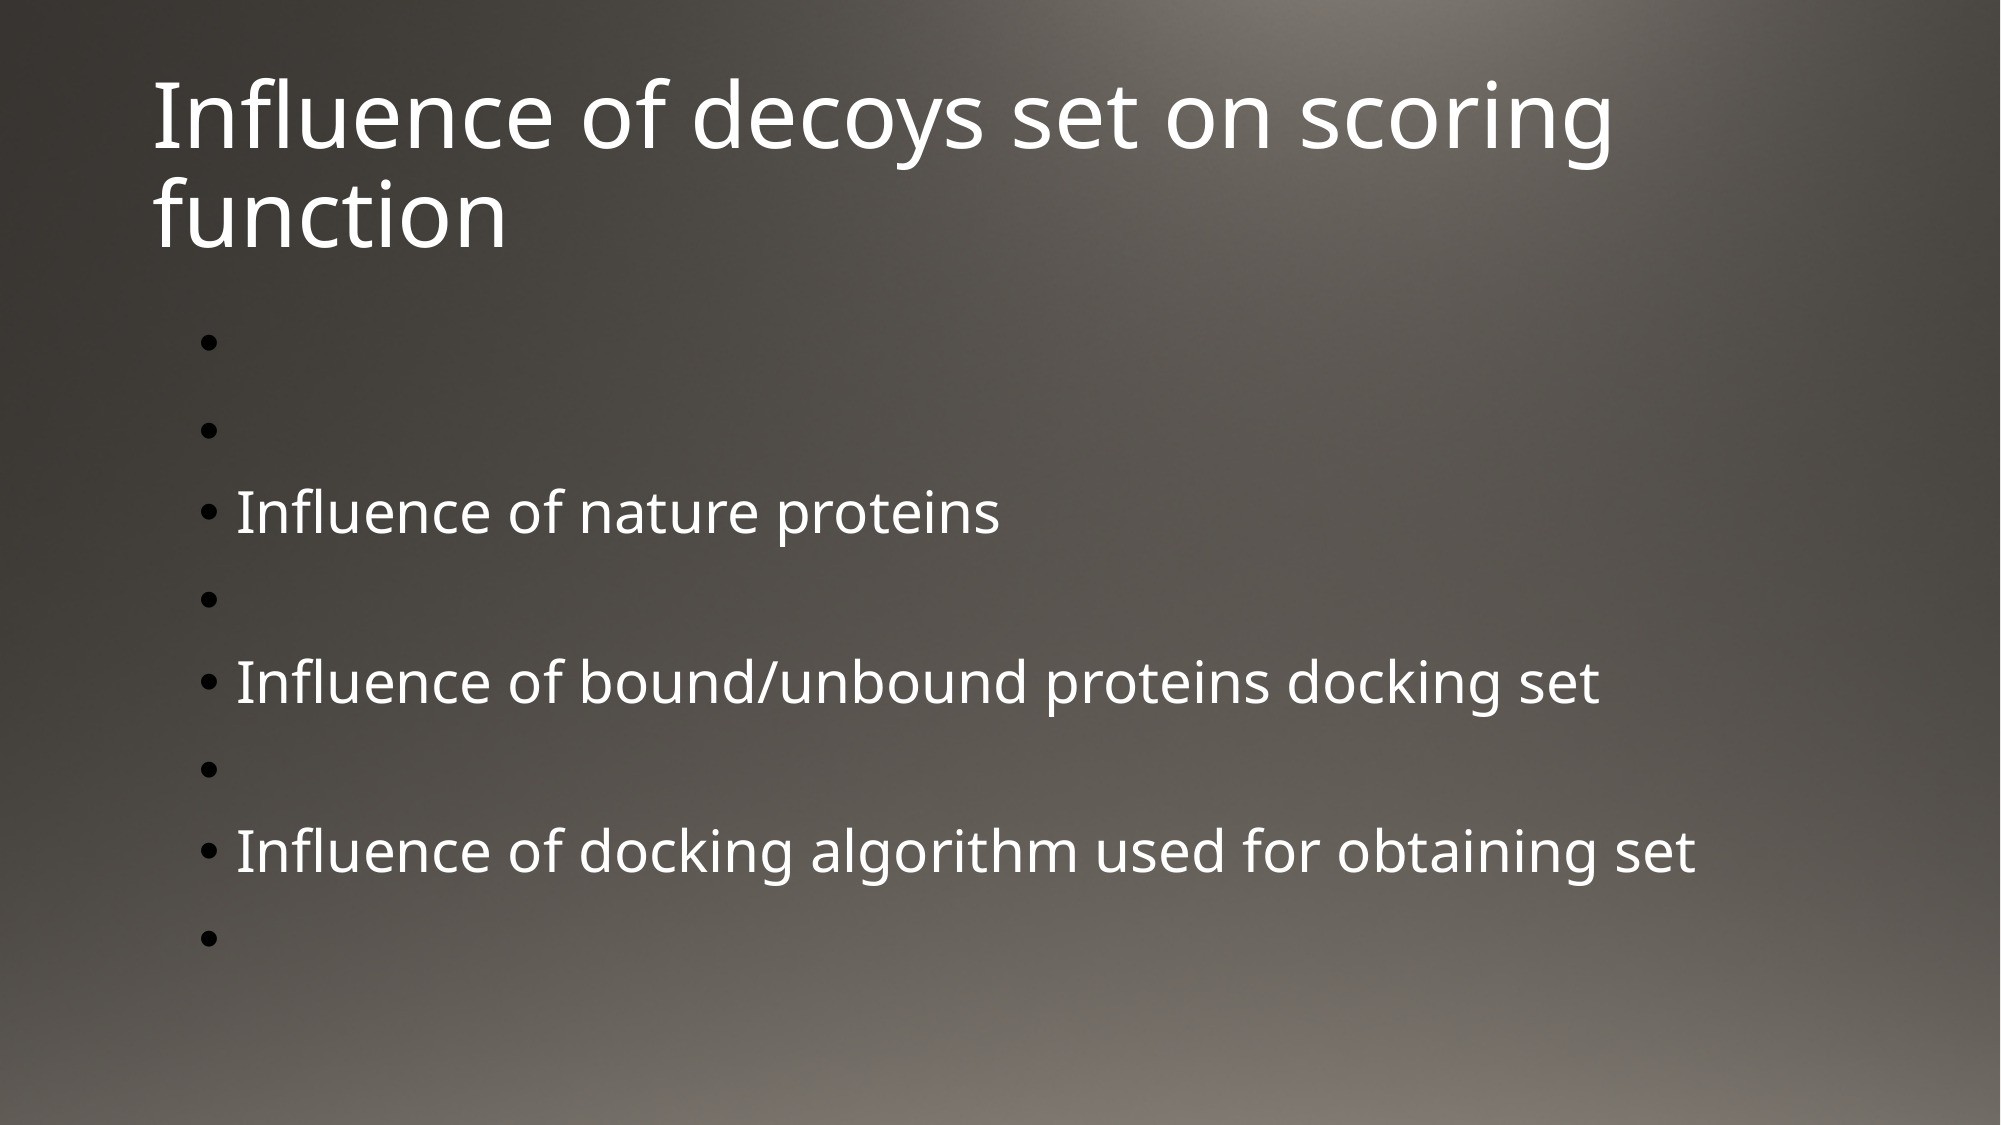

# Influence of decoys set on scoring function
Influence of nature proteins
Influence of bound/unbound proteins docking set
Influence of docking algorithm used for obtaining set